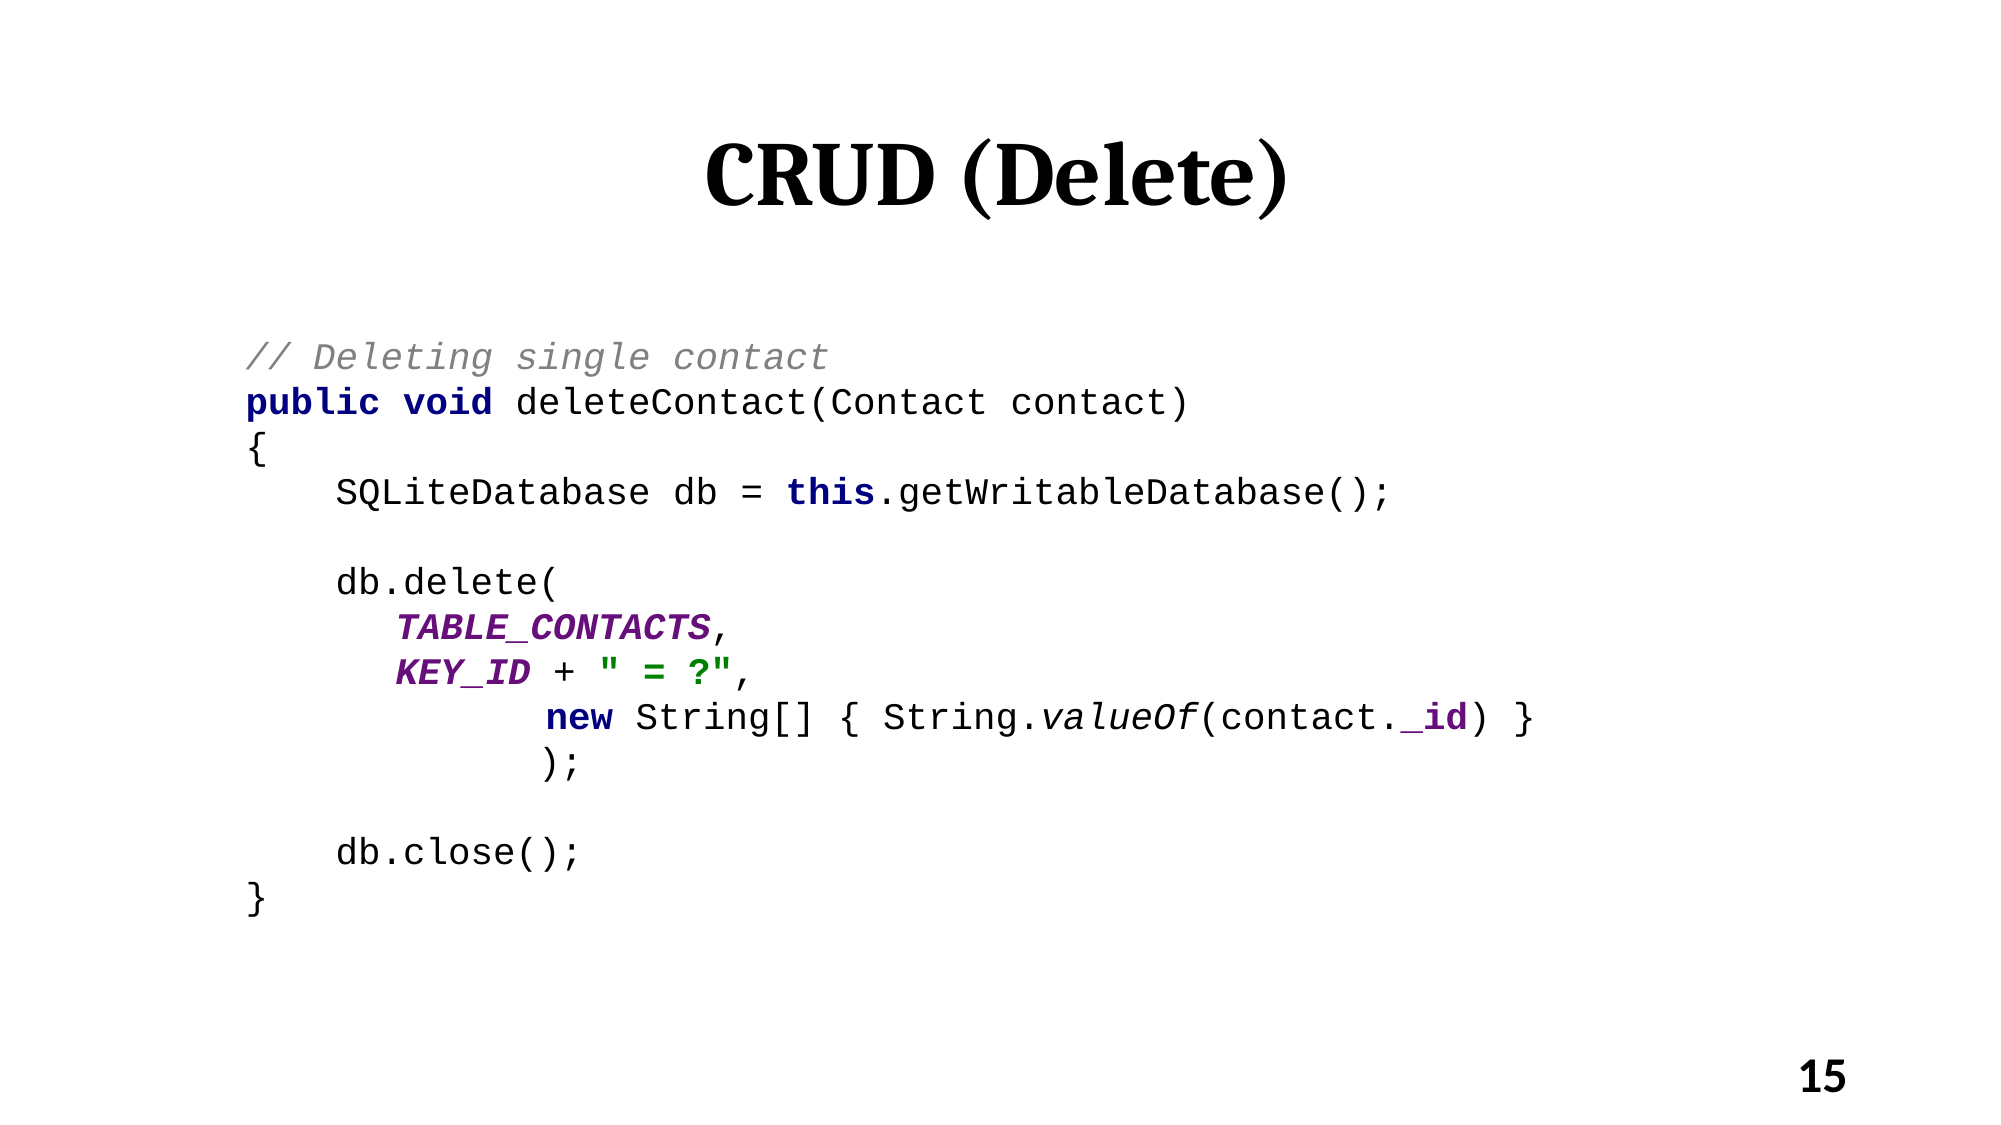

# CRUD (Delete)
// Deleting single contact
public void deleteContact(Contact contact)
{
 SQLiteDatabase db = this.getWritableDatabase();
 db.delete(
		TABLE_CONTACTS,
		KEY_ID + " = ?",
 	new String[] { String.valueOf(contact._id) }
 );
 db.close();
}